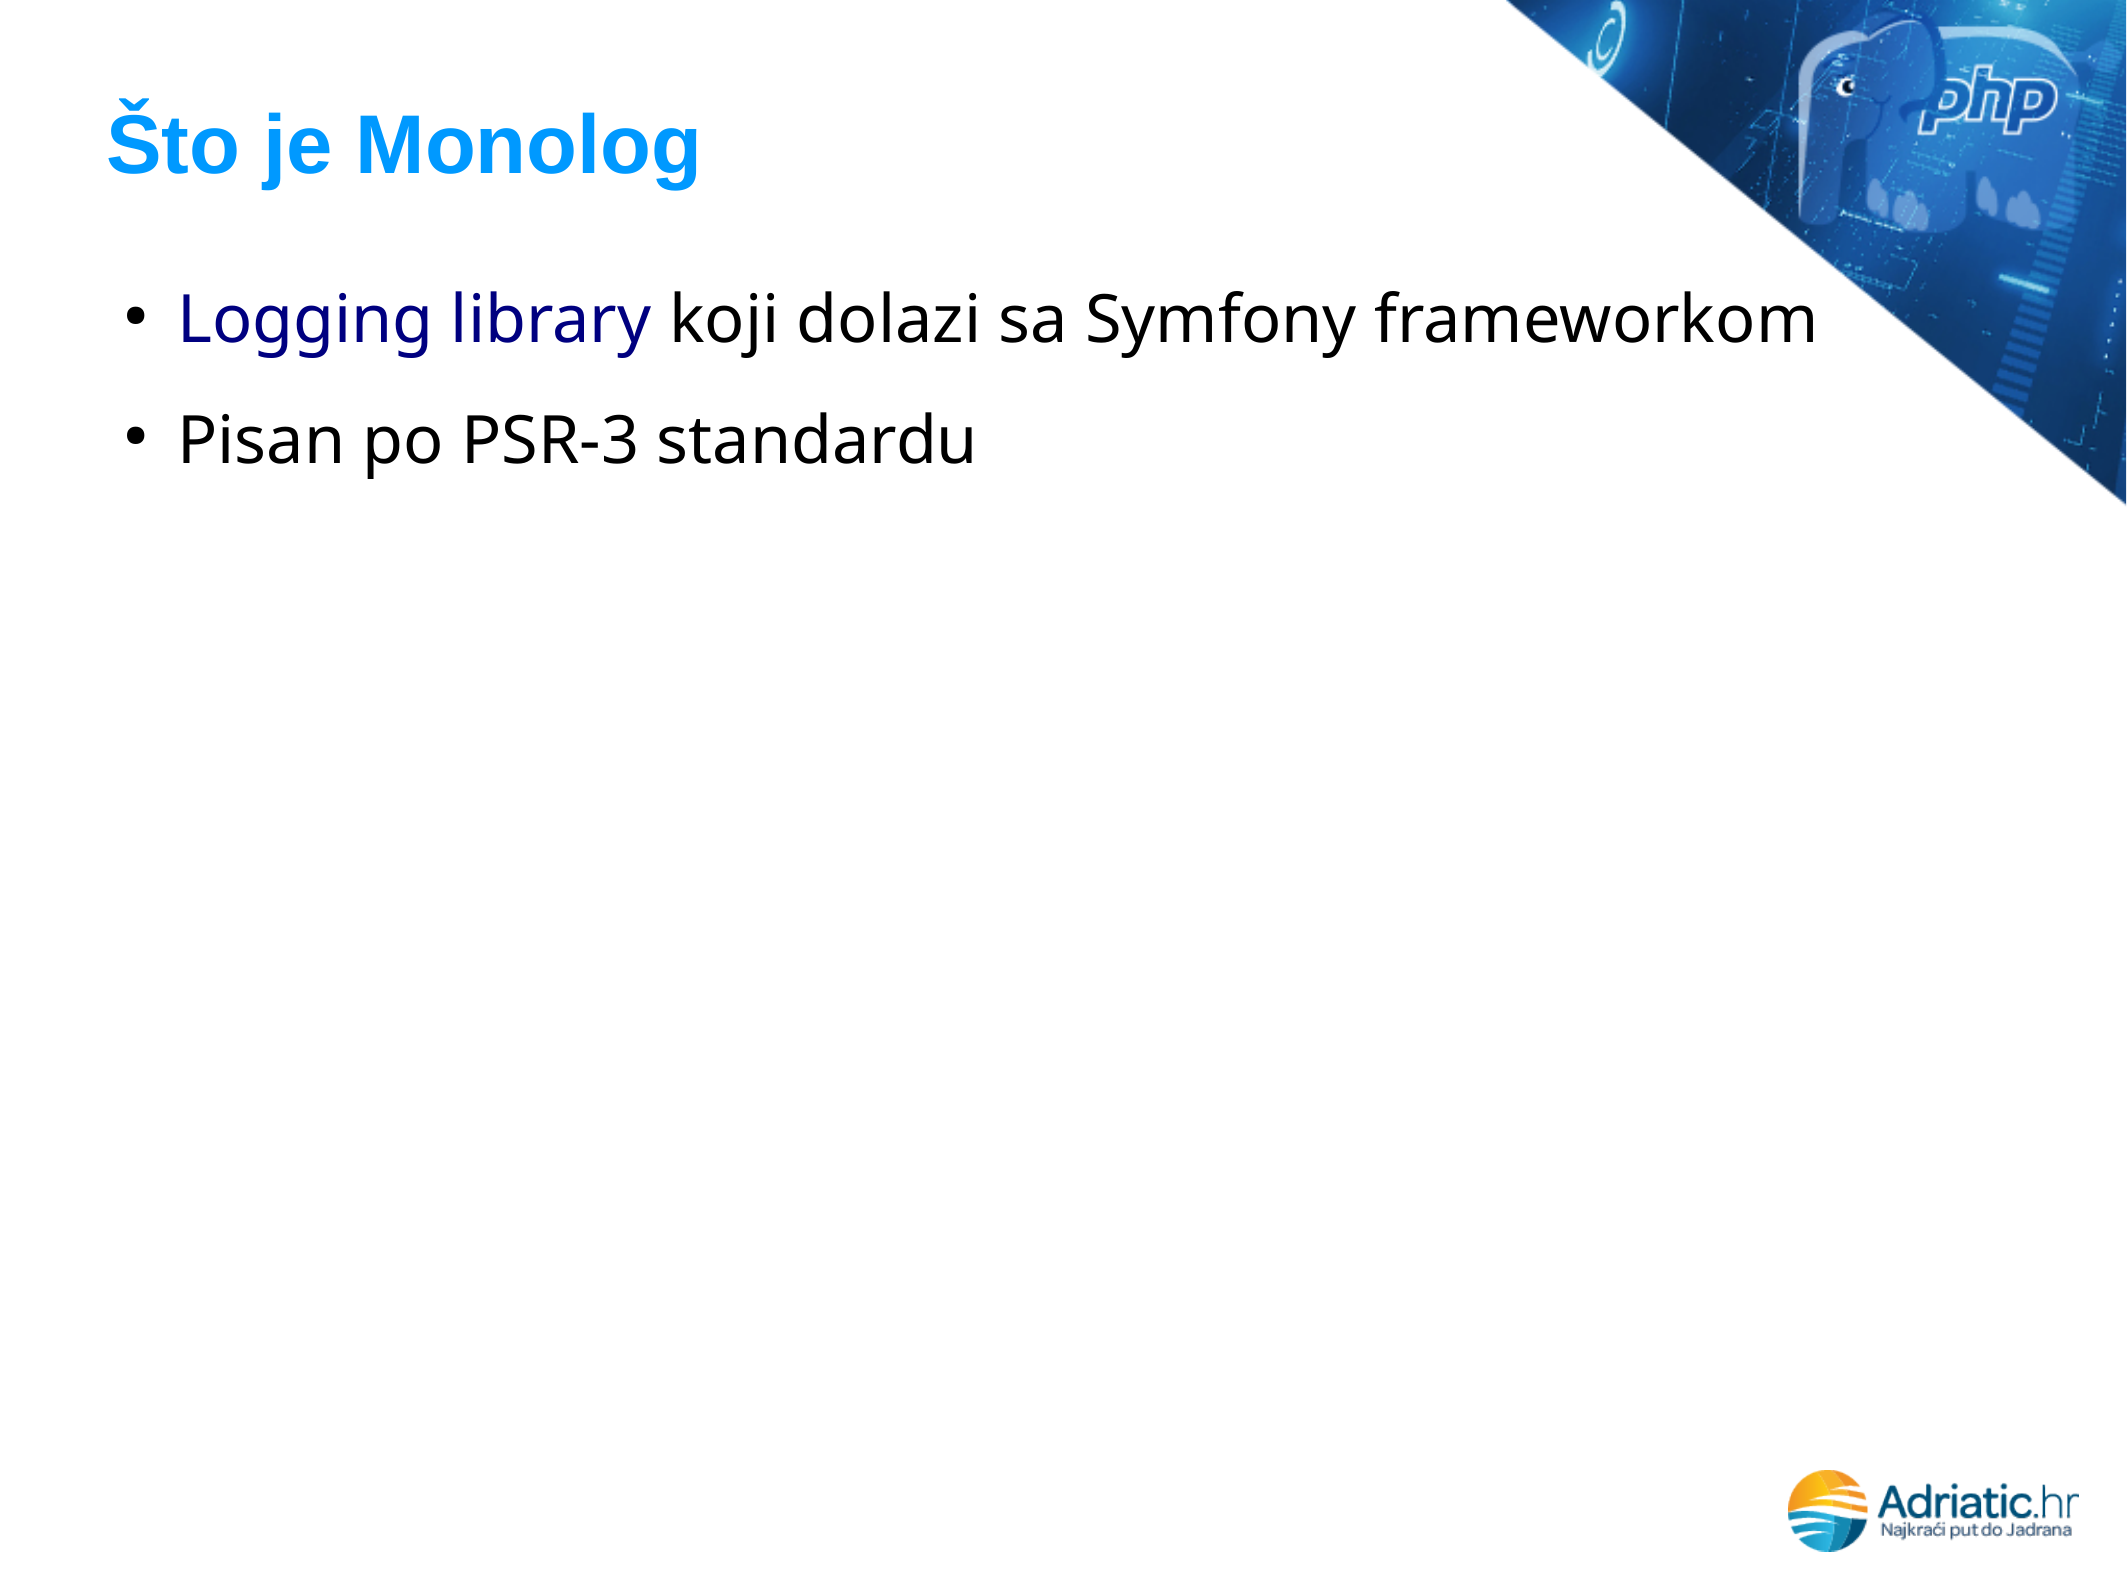

# Što je Monolog
Logging library koji dolazi sa Symfony frameworkom
Pisan po PSR-3 standardu